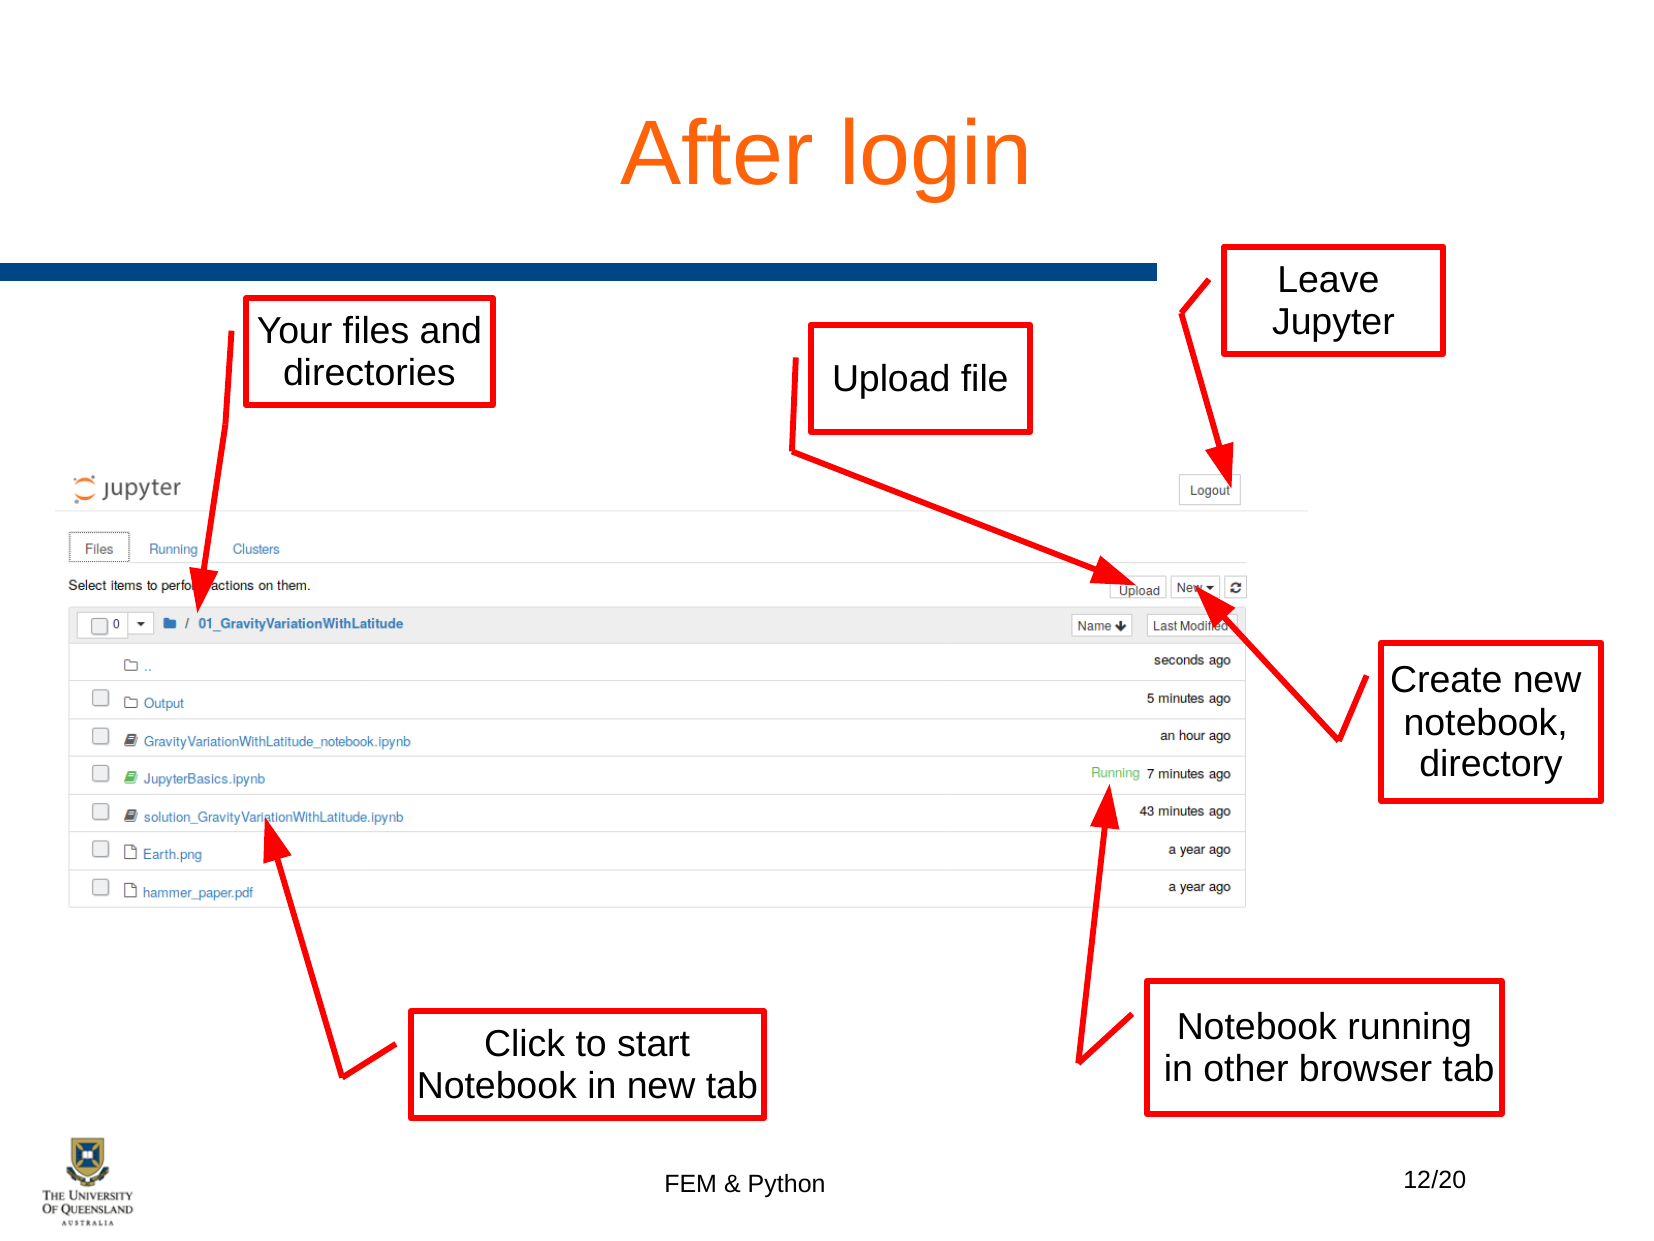

# After login
Leave
Jupyter
Your files and
directories
Upload file
Create new
notebook,
directory
Notebook running
 in other browser tab
Click to start
Notebook in new tab